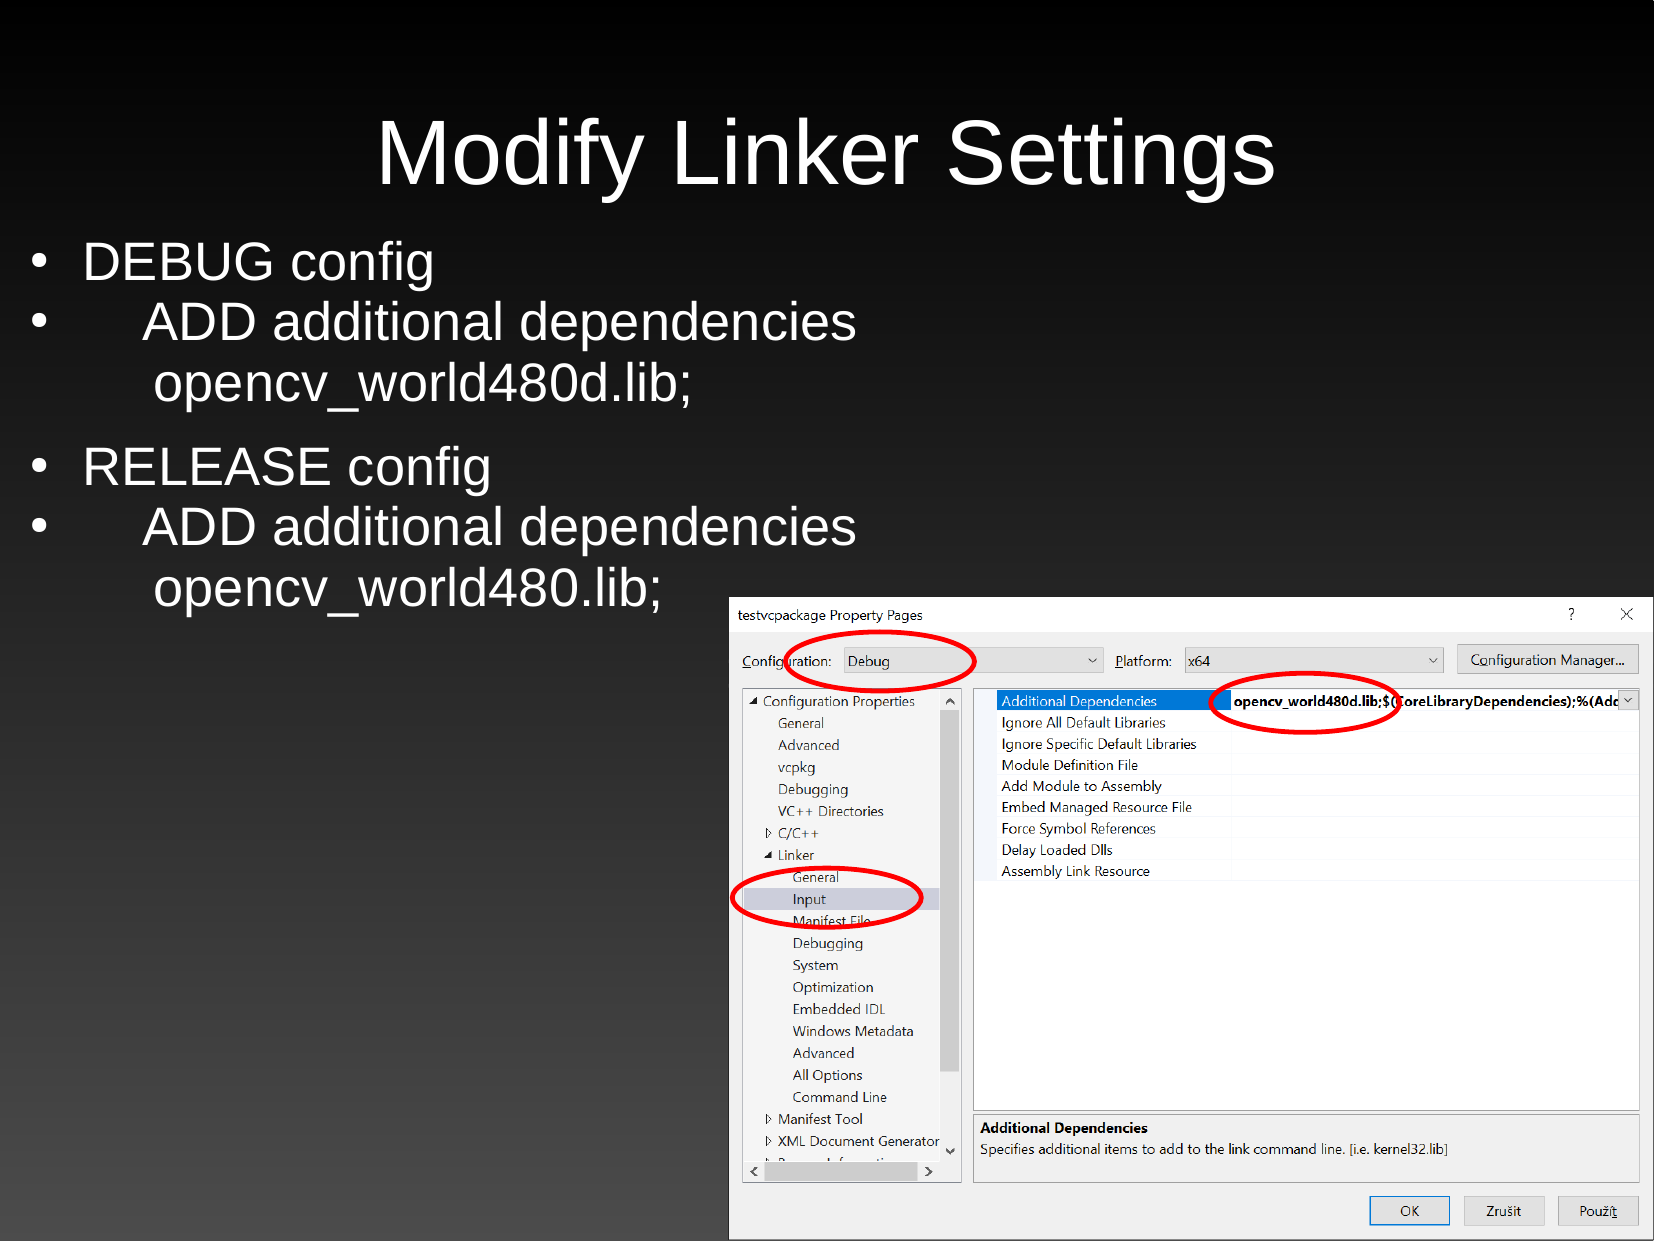

# Modify Linker Settings
DEBUG config
 ADD additional dependencies
opencv_world480d.lib;
RELEASE config
 ADD additional dependencies
opencv_world480.lib;